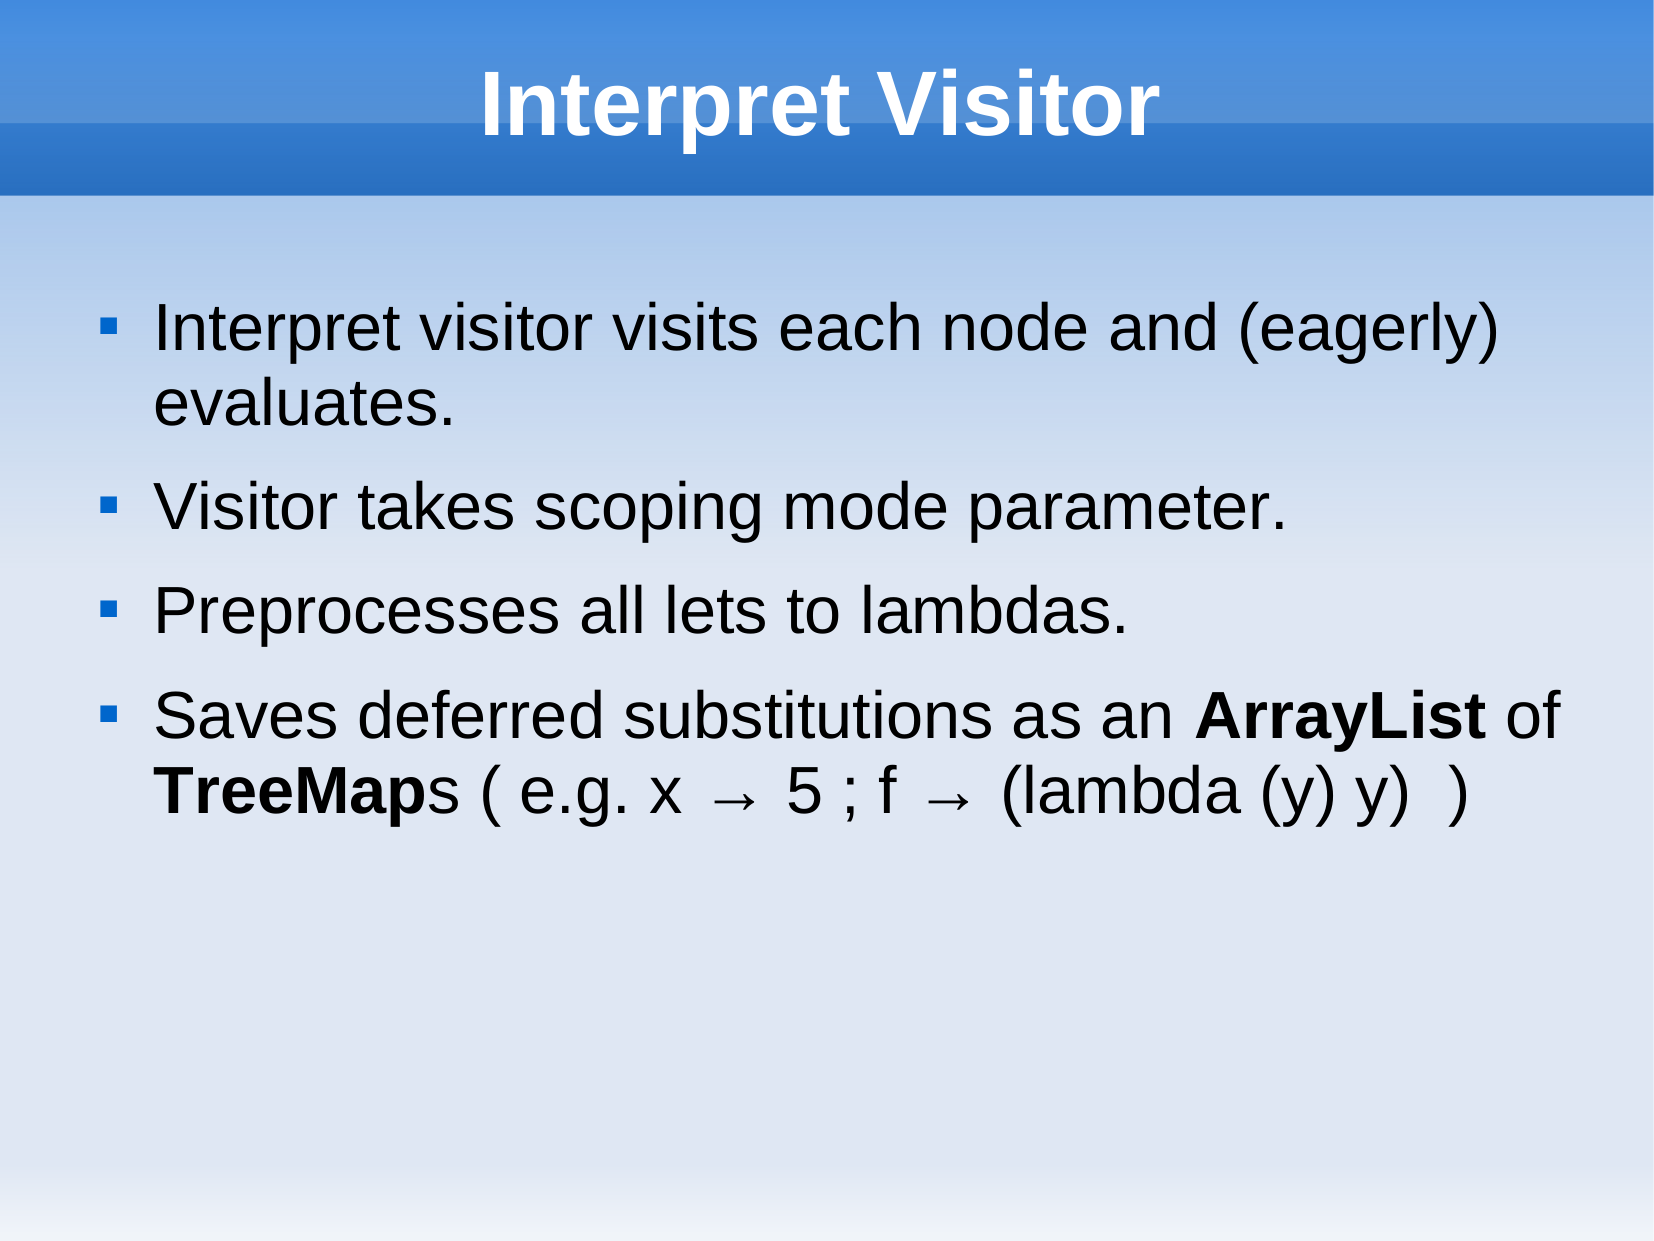

# Interpret Visitor
Interpret visitor visits each node and (eagerly) evaluates.
Visitor takes scoping mode parameter.
Preprocesses all lets to lambdas.
Saves deferred substitutions as an ArrayList of TreeMaps ( e.g. x → 5 ; f → (lambda (y) y) )